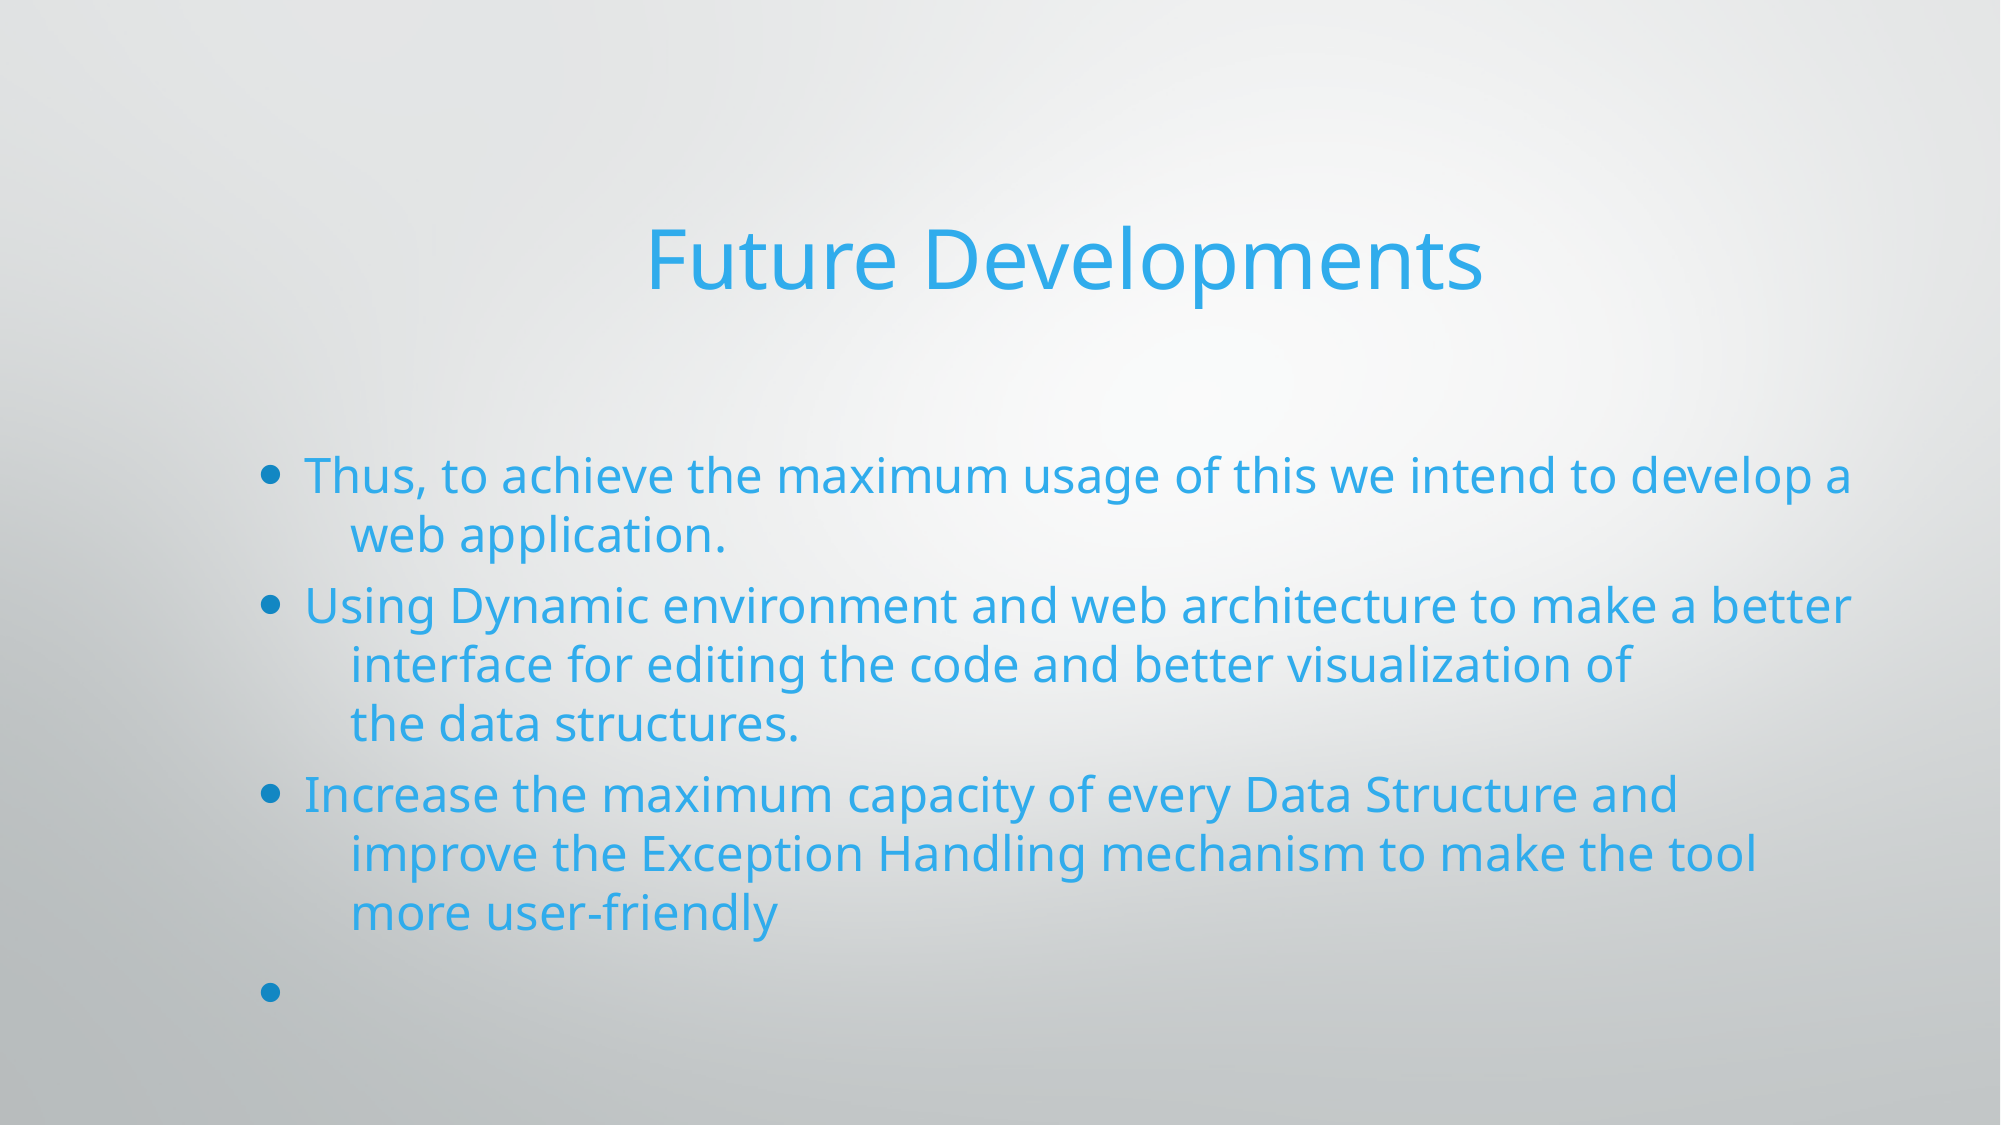

# Future Developments
Thus, to achieve the maximum usage of this we intend to develop a web application.
Using Dynamic environment and web architecture to make a better interface for editing the code and better visualization of the data structures.
Increase the maximum capacity of every Data Structure and improve the Exception Handling mechanism to make the tool more user-friendly